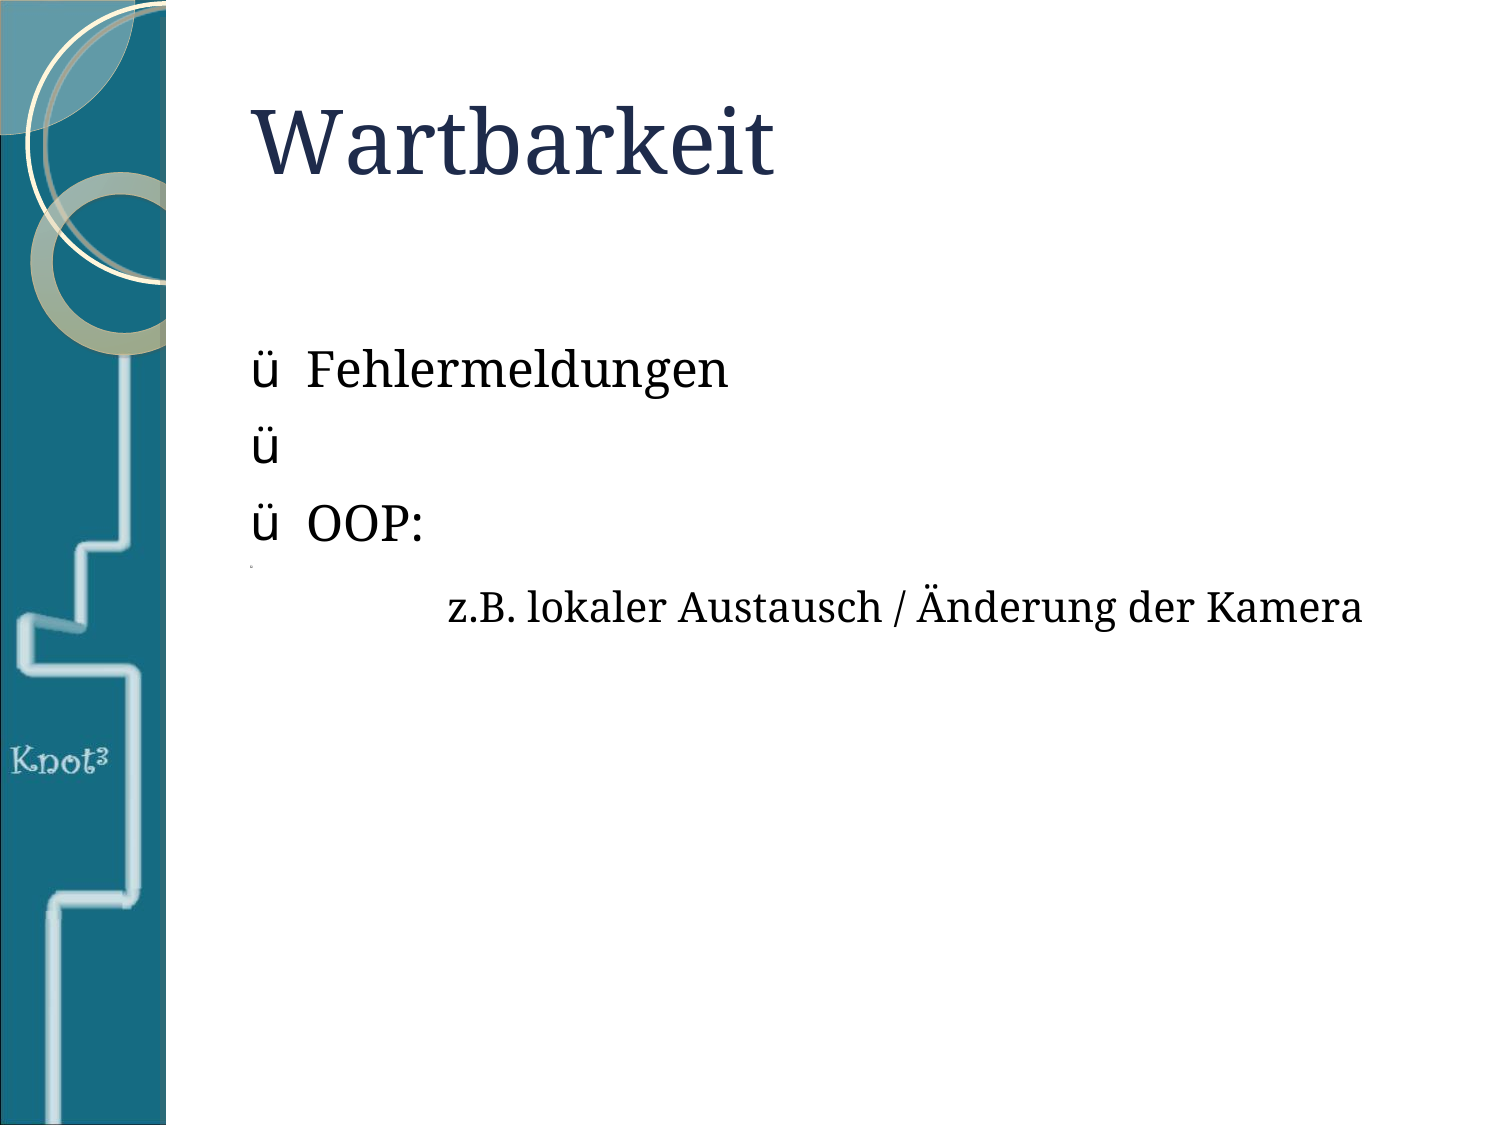

# Wartbarkeit
Fehlermeldungen
OOP:
z.B. lokaler Austausch / Änderung der Kamera